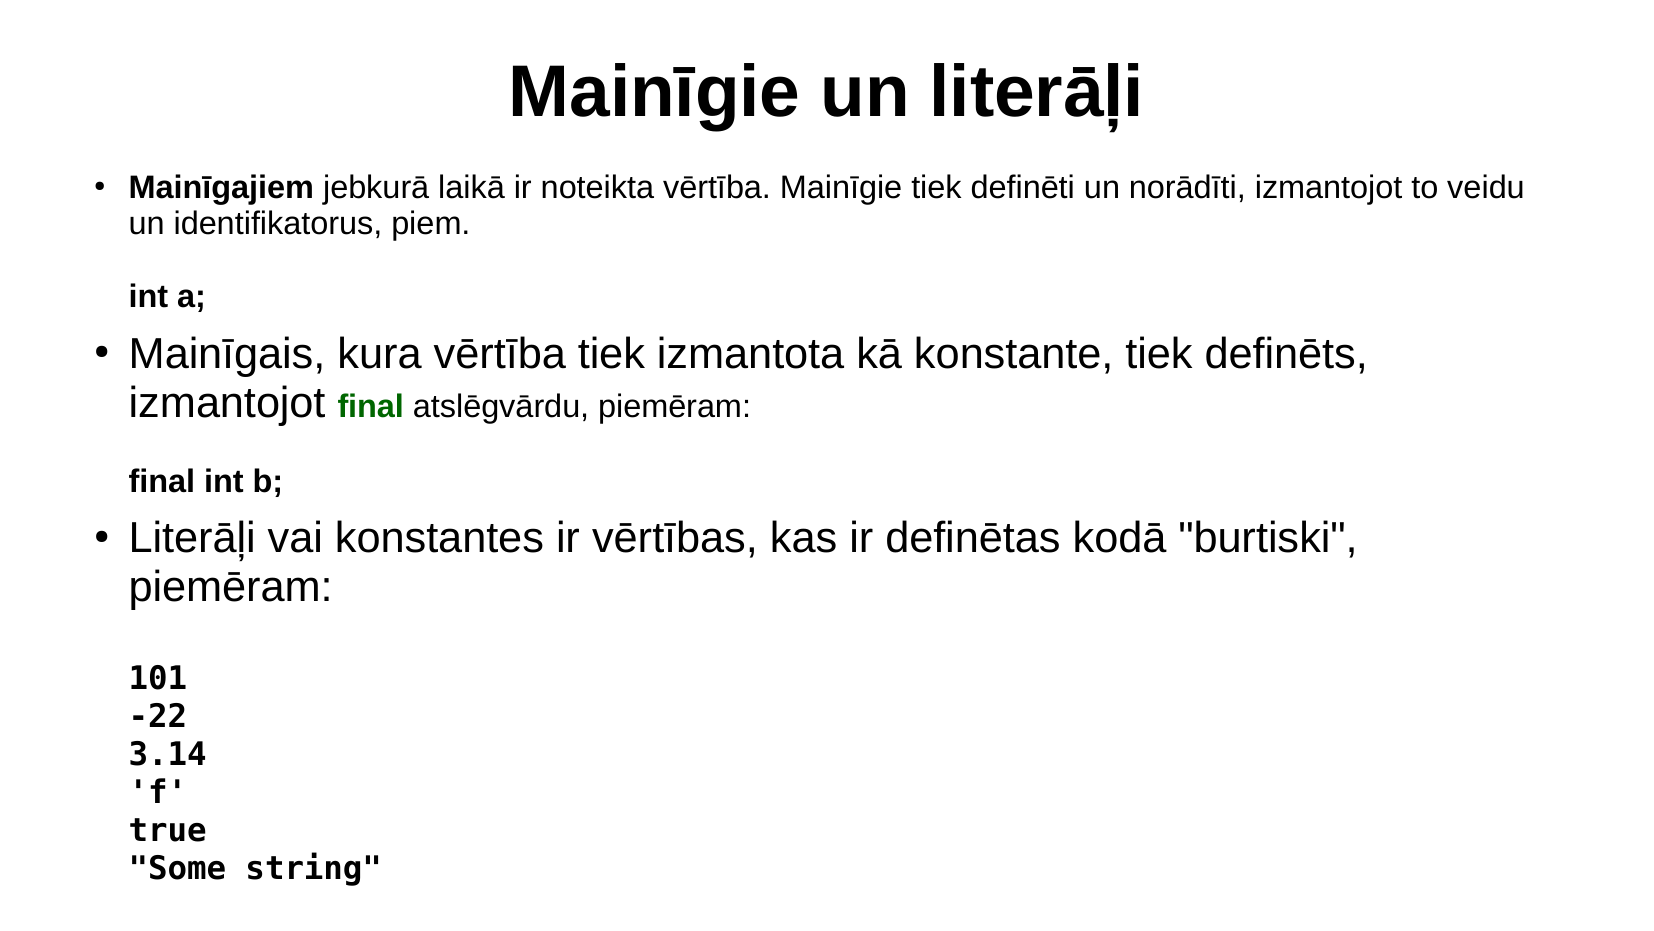

# Mainīgie un literāļi
Mainīgajiem jebkurā laikā ir noteikta vērtība. Mainīgie tiek definēti un norādīti, izmantojot to veidu un identifikatorus, piem.
int a;
Mainīgais, kura vērtība tiek izmantota kā konstante, tiek definēts, izmantojot final atslēgvārdu, piemēram:
final int b;
Literāļi vai konstantes ir vērtības, kas ir definētas kodā "burtiski", piemēram:
101
-22
3.14
'f'
true
"Some string"